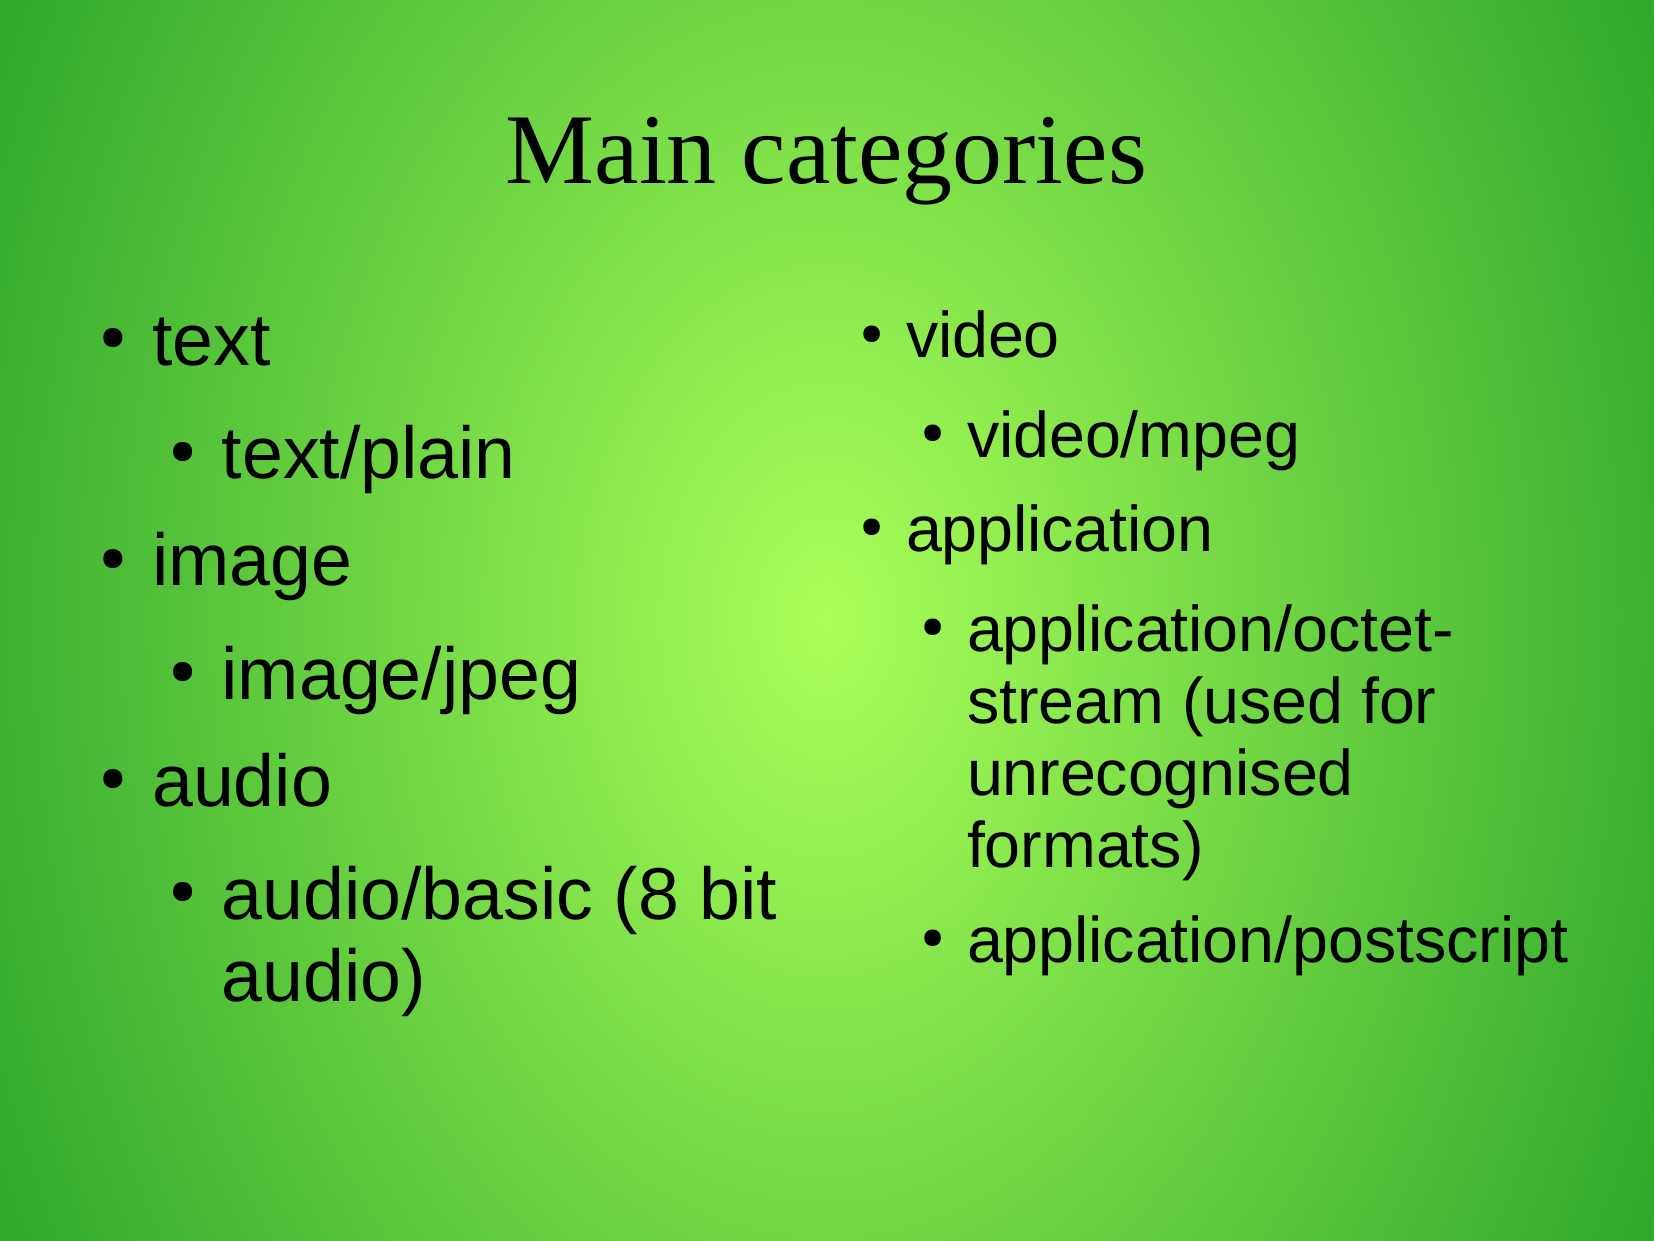

# Main categories
text
text/plain
image
image/jpeg
audio
audio/basic (8 bit audio)
video
video/mpeg
application
application/octet-stream (used for unrecognised formats)
application/postscript